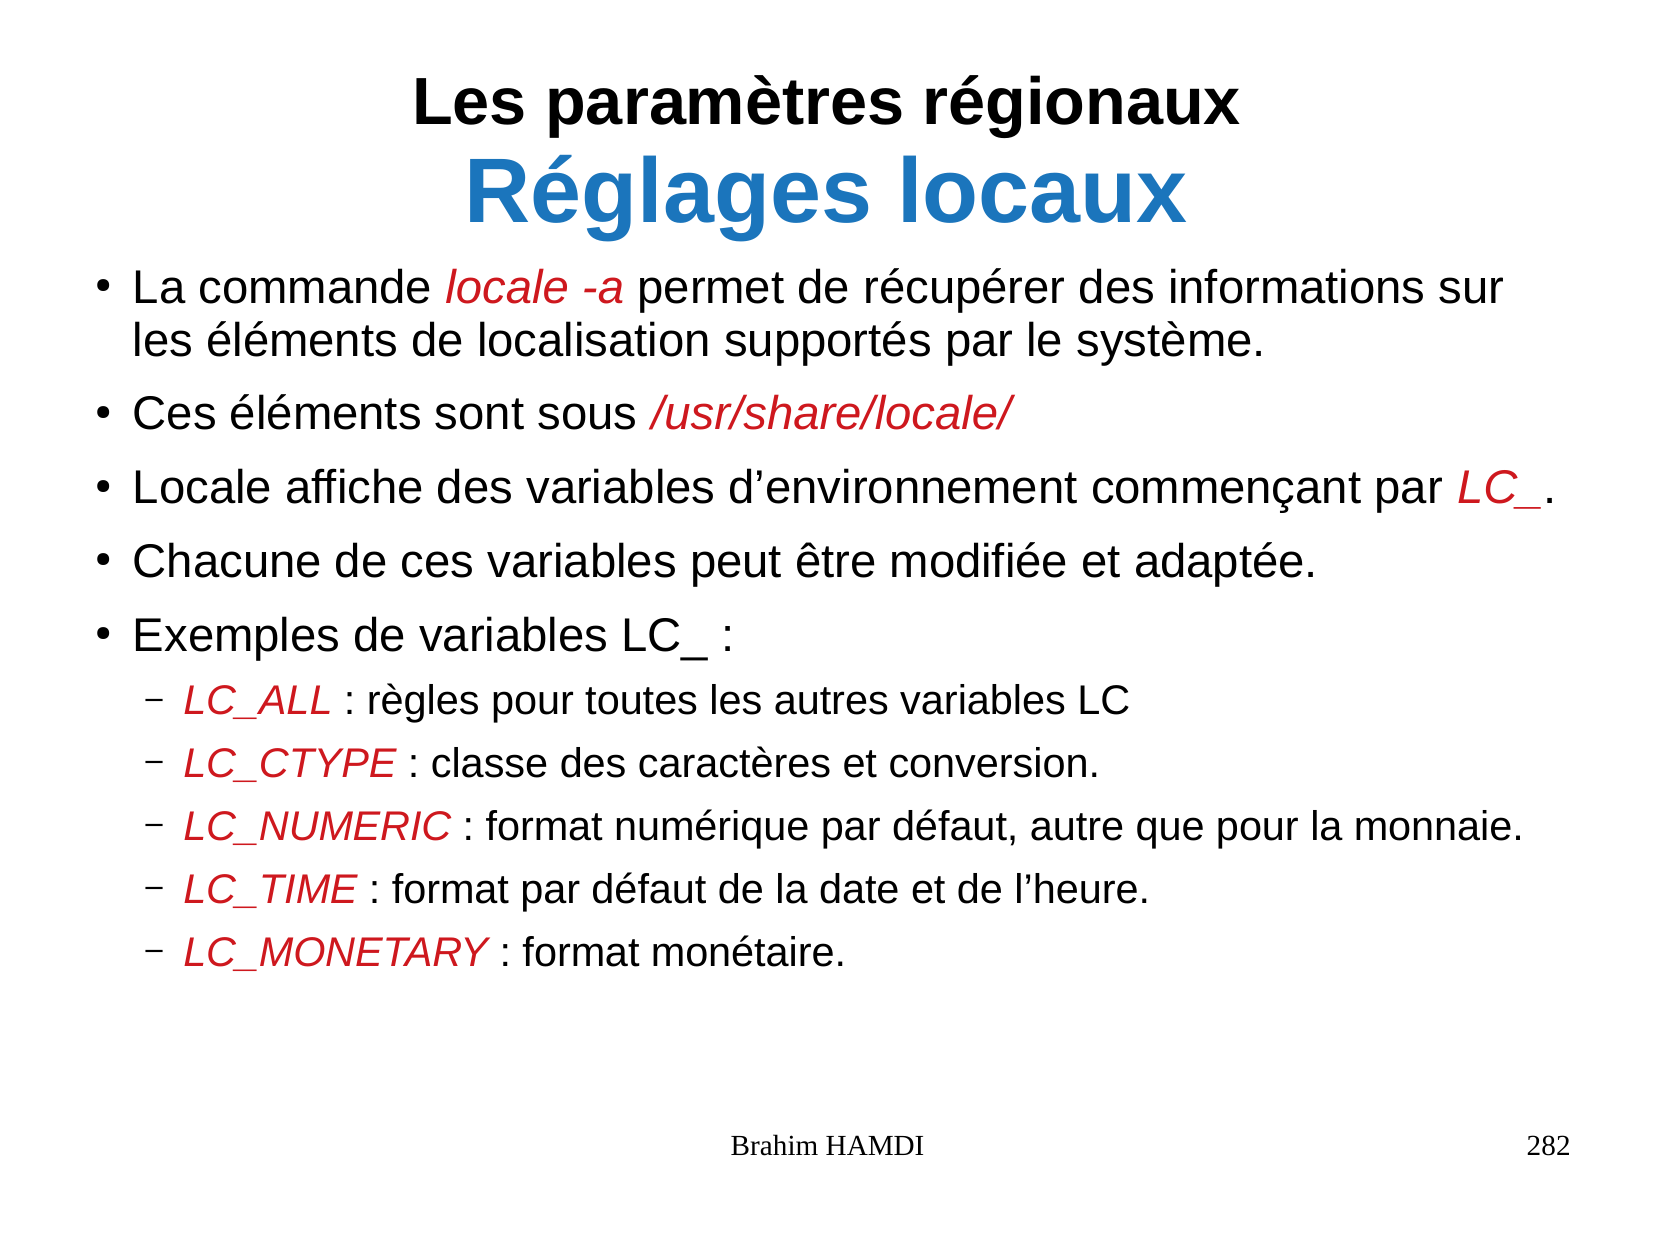

# Les paramètres régionaux Réglages locaux
La commande locale -a permet de récupérer des informations sur les éléments de localisation supportés par le système.
Ces éléments sont sous /usr/share/locale/
Locale affiche des variables d’environnement commençant par LC_.
Chacune de ces variables peut être modifiée et adaptée.
Exemples de variables LC_ :
LC_ALL : règles pour toutes les autres variables LC
LC_CTYPE : classe des caractères et conversion.
LC_NUMERIC : format numérique par défaut, autre que pour la monnaie.
LC_TIME : format par défaut de la date et de l’heure.
LC_MONETARY : format monétaire.
Brahim HAMDI
282